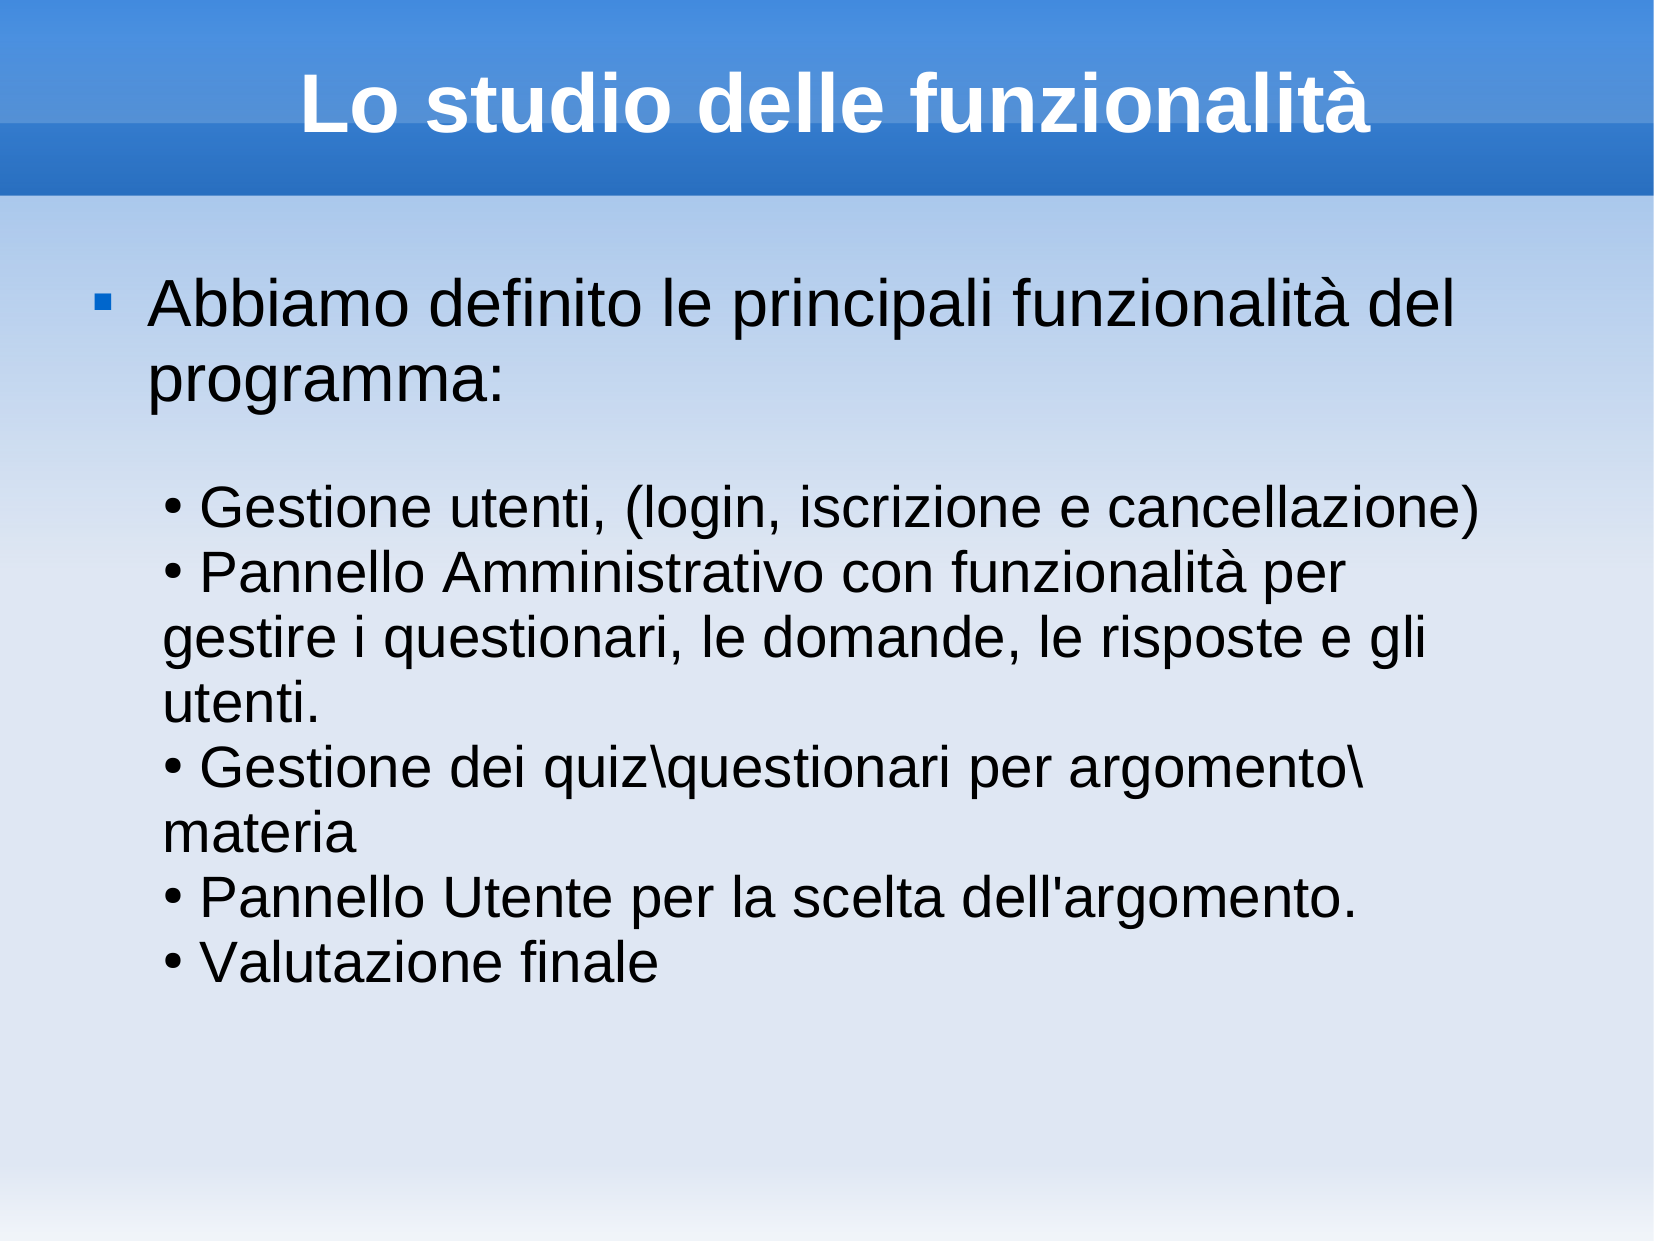

# Lo studio delle funzionalità
Abbiamo definito le principali funzionalità del programma:
 Gestione utenti, (login, iscrizione e cancellazione)
 Pannello Amministrativo con funzionalità per gestire i questionari, le domande, le risposte e gli utenti.
 Gestione dei quiz\questionari per argomento\materia
 Pannello Utente per la scelta dell'argomento.
 Valutazione finale